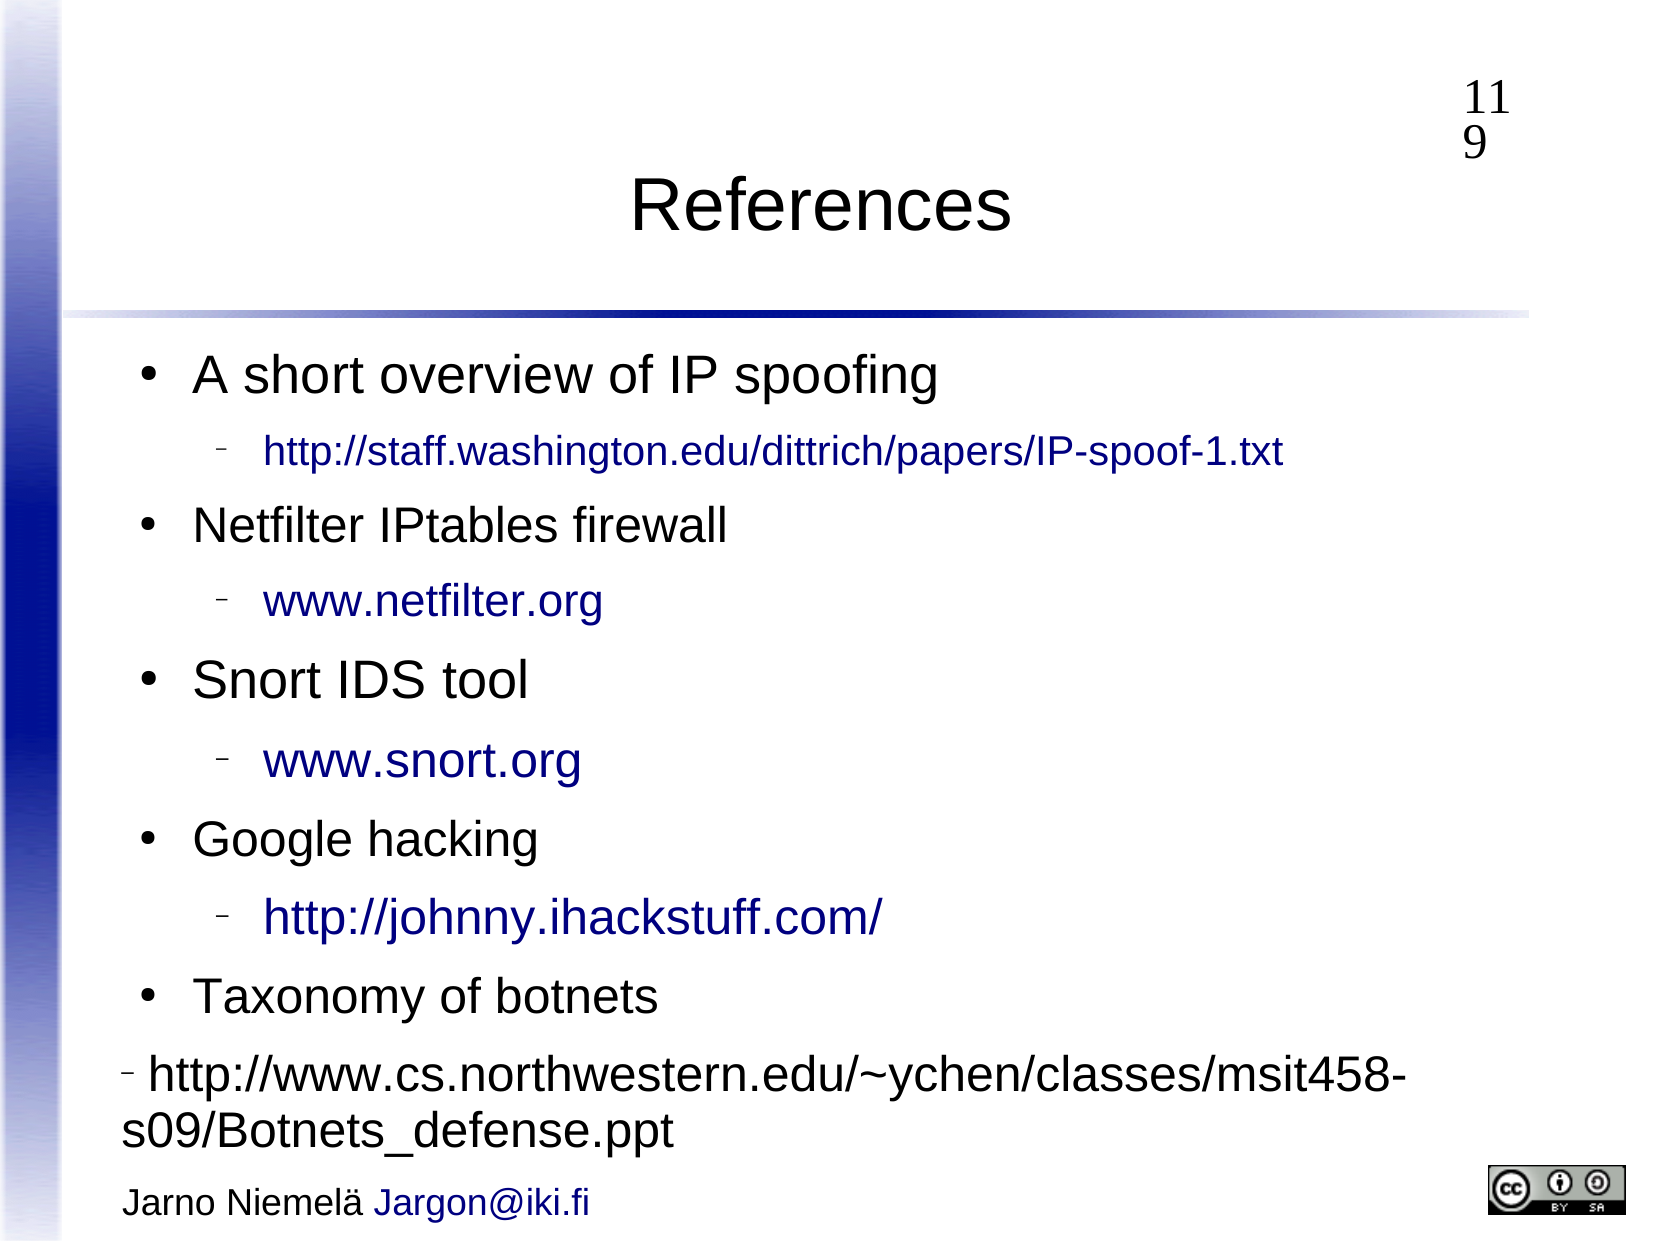

# References
A short overview of IP spoofing
http://staff.washington.edu/dittrich/papers/IP-spoof-1.txt
Netfilter IPtables firewall
www.netfilter.org
Snort IDS tool
www.snort.org
Google hacking
http://johnny.ihackstuff.com/
Taxonomy of botnets
 http://www.cs.northwestern.edu/~ychen/classes/msit458-s09/Botnets_defense.ppt